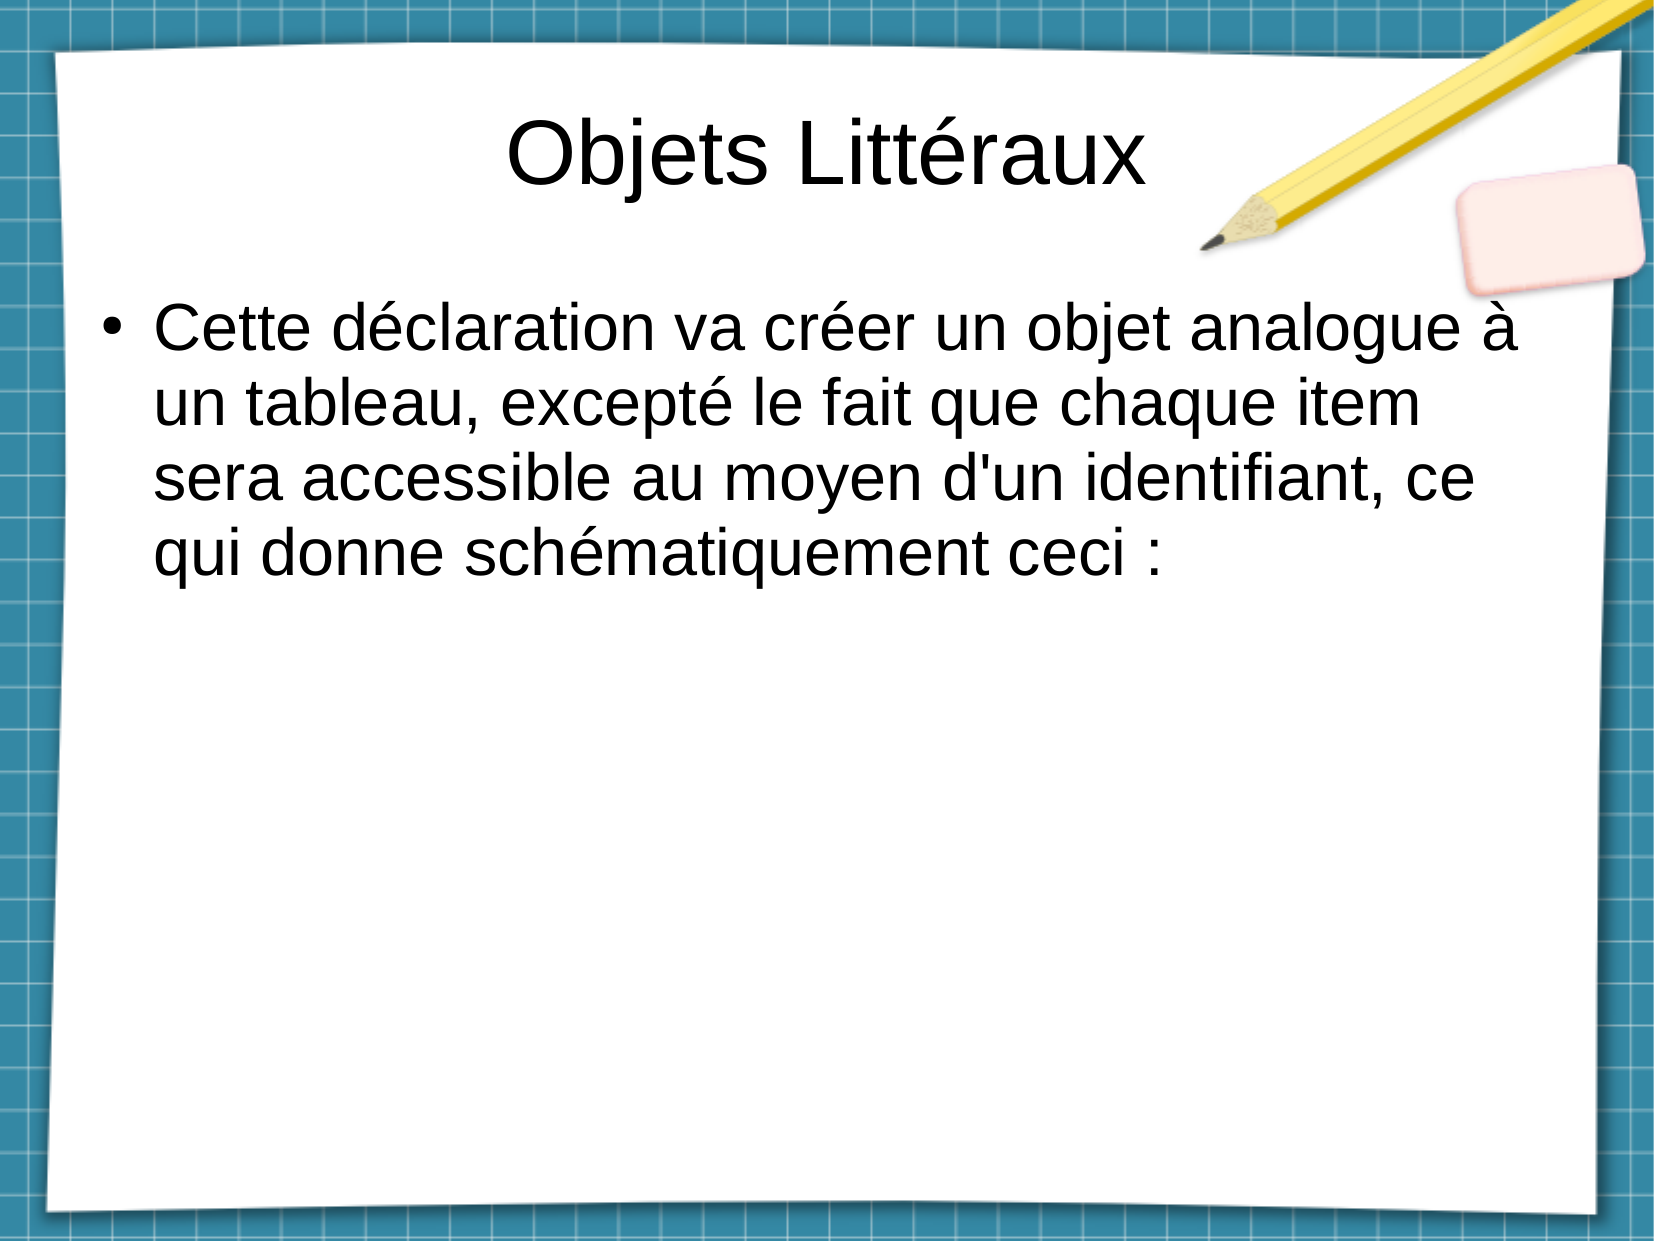

# Objets Littéraux
Cette déclaration va créer un objet analogue à un tableau, excepté le fait que chaque item sera accessible au moyen d'un identifiant, ce qui donne schématiquement ceci :